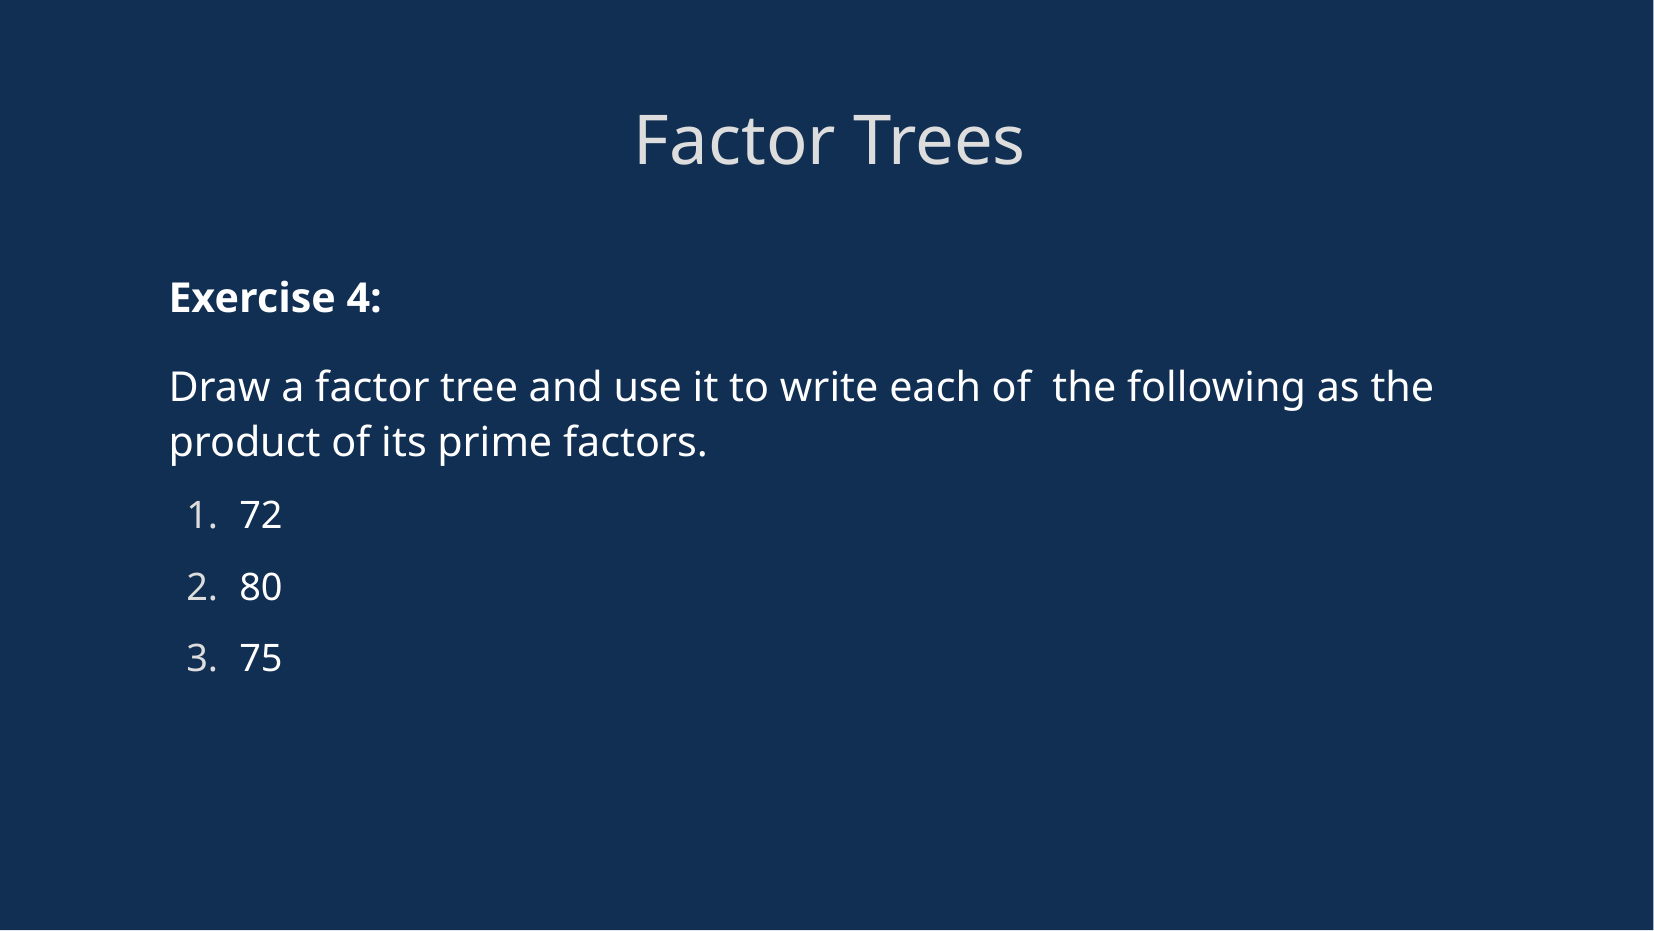

# Factor Trees
Exercise 4:
Draw a factor tree and use it to write each of the following as the product of its prime factors.
72
80
75